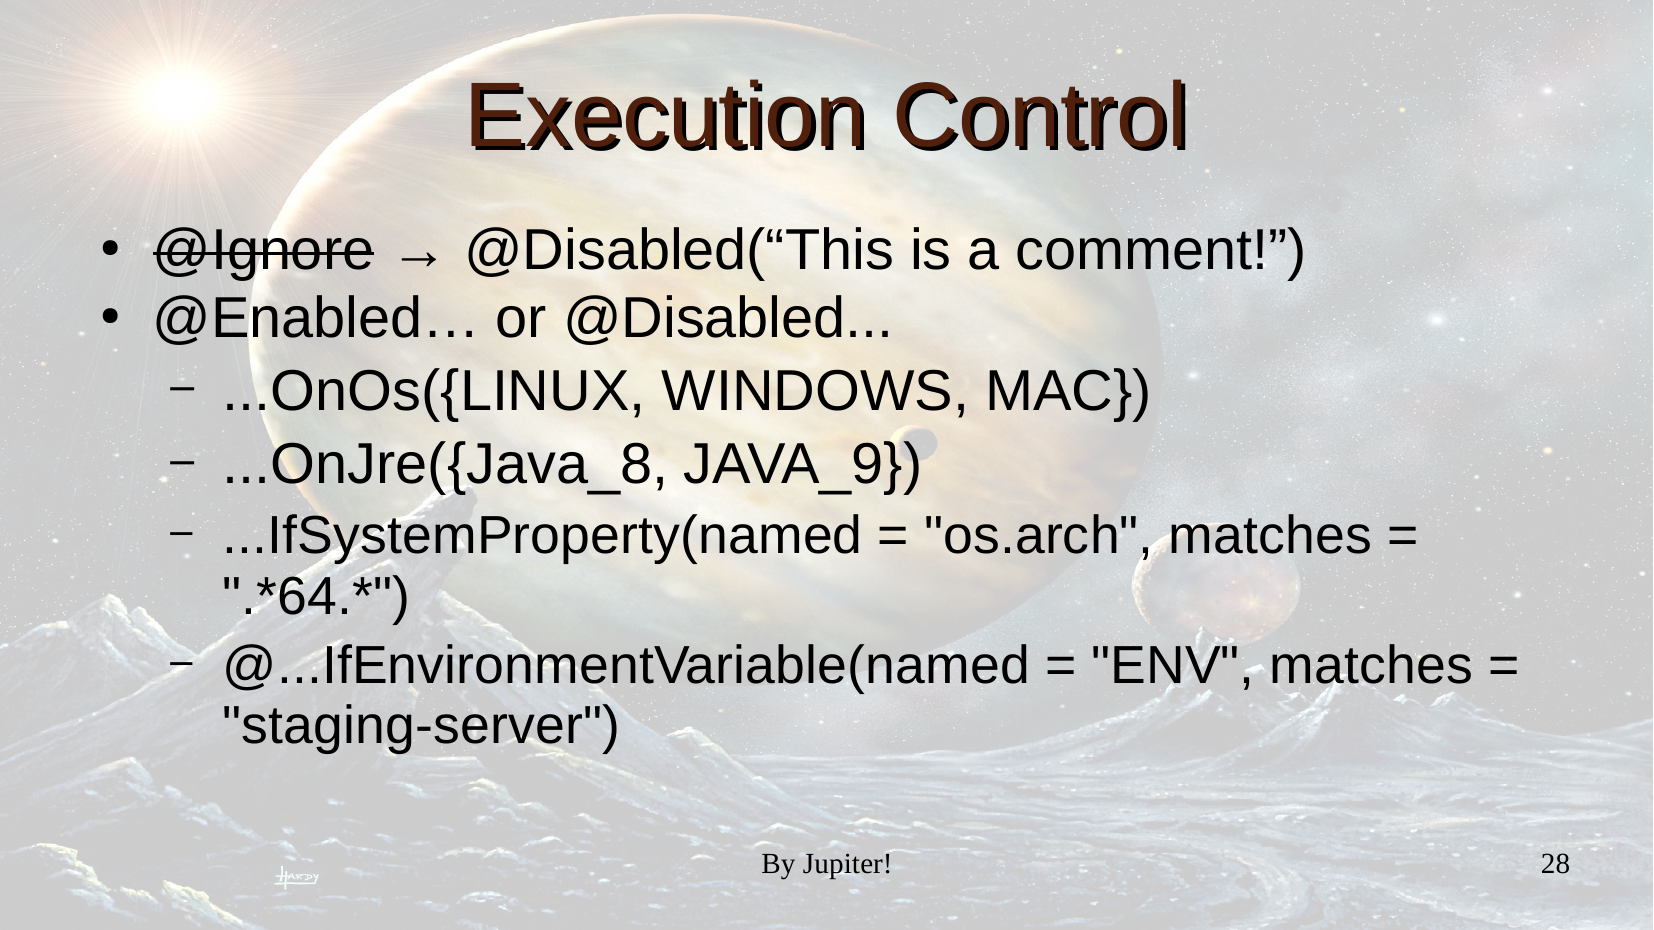

# Execution Control
@Ignore → @Disabled(“This is a comment!”)
@Enabled… or @Disabled...
...OnOs({LINUX, WINDOWS, MAC})
...OnJre({Java_8, JAVA_9})
...IfSystemProperty(named = "os.arch", matches = ".*64.*")
@...IfEnvironmentVariable(named = "ENV", matches = "staging-server")
By Jupiter!